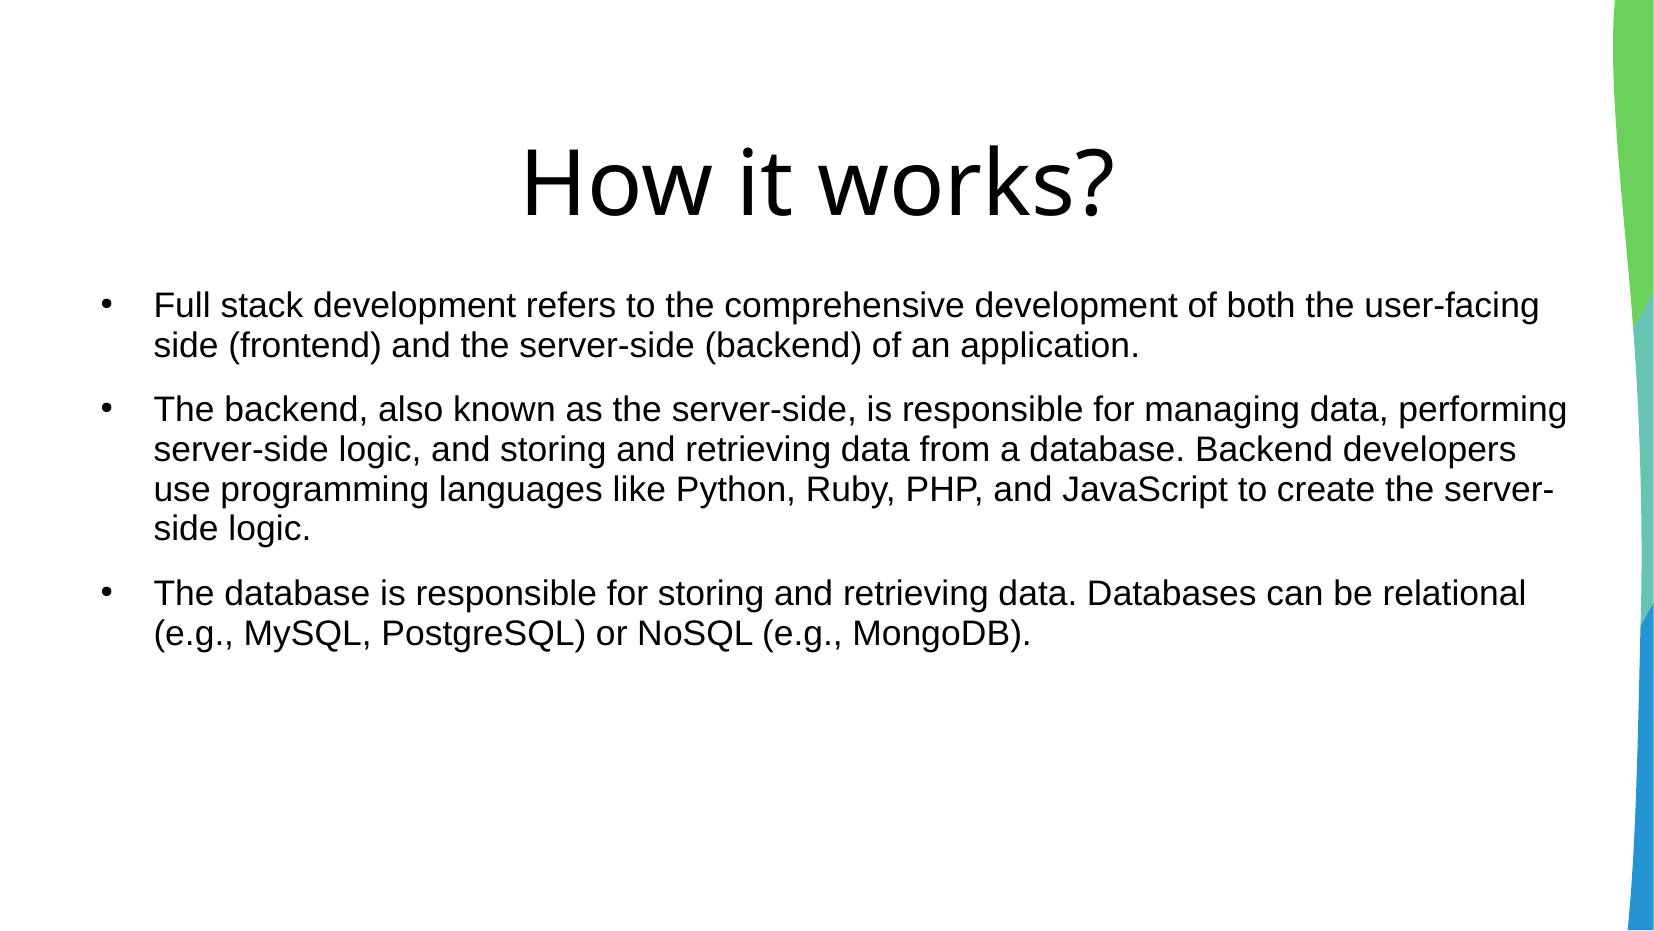

# How it works?
Full stack development refers to the comprehensive development of both the user-facing side (frontend) and the server-side (backend) of an application.
The backend, also known as the server-side, is responsible for managing data, performing server-side logic, and storing and retrieving data from a database. Backend developers use programming languages like Python, Ruby, PHP, and JavaScript to create the server-side logic.
The database is responsible for storing and retrieving data. Databases can be relational (e.g., MySQL, PostgreSQL) or NoSQL (e.g., MongoDB).